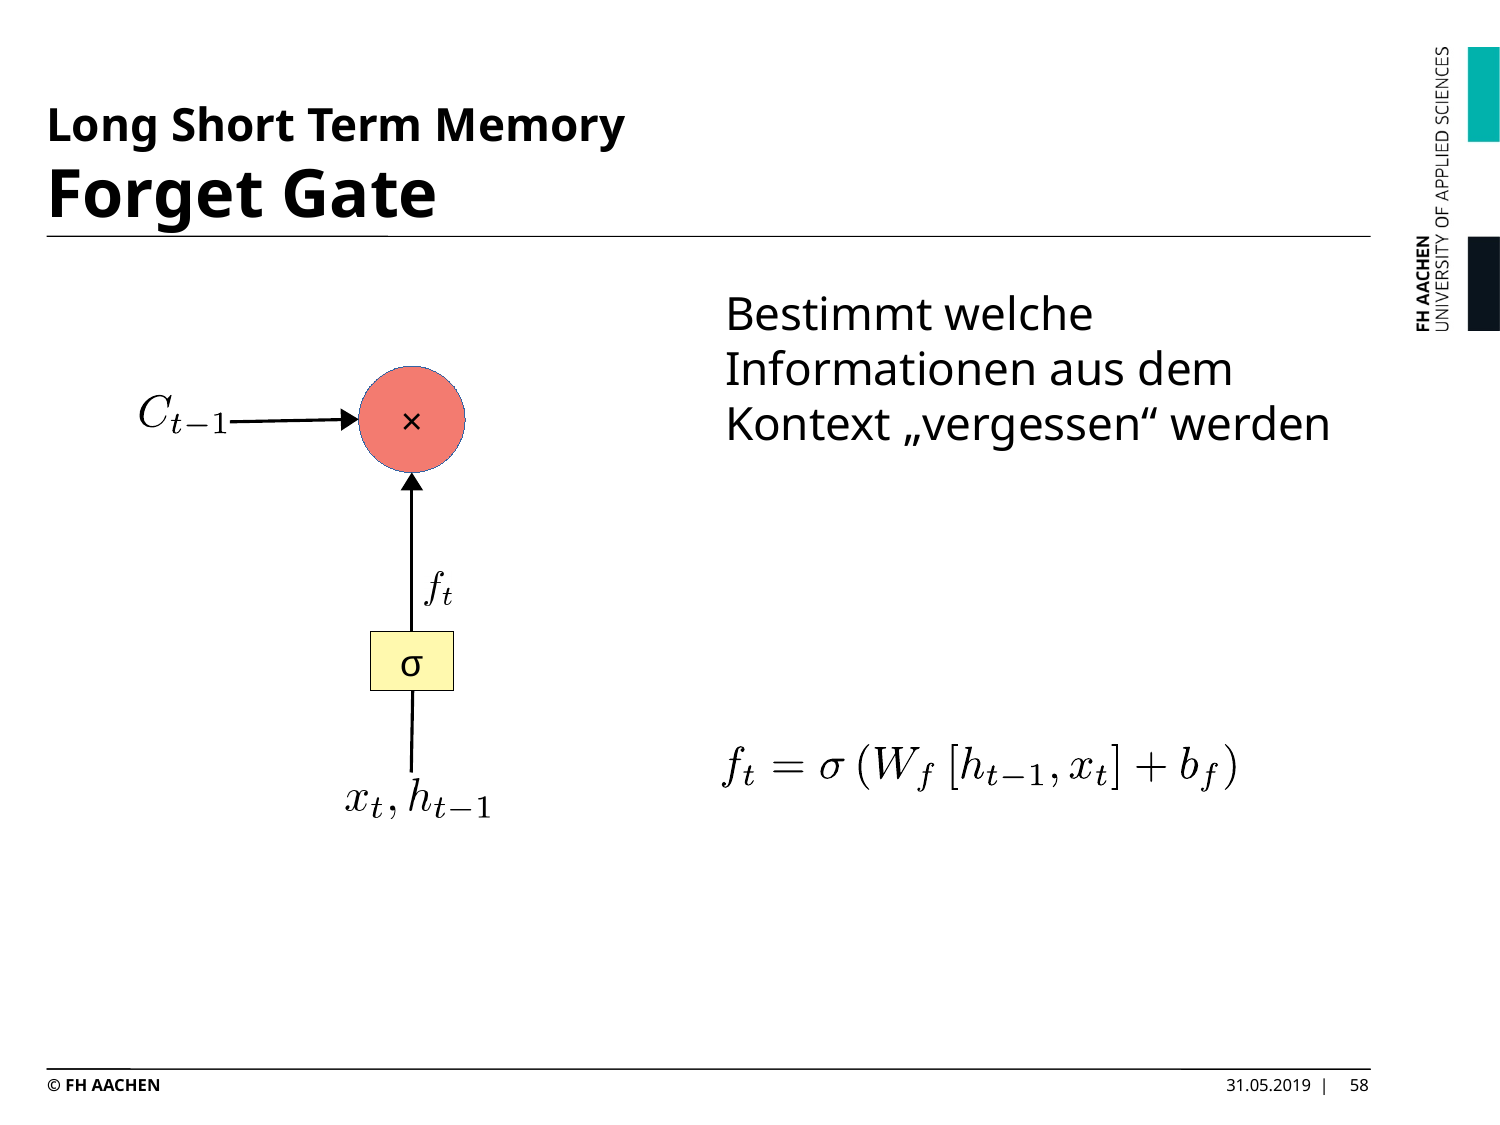

Long Short Term Memory
Forget Gate
# Bestimmt welche Informationen aus dem Kontext „vergessen“ werden
×
σ
31.05.2019
58